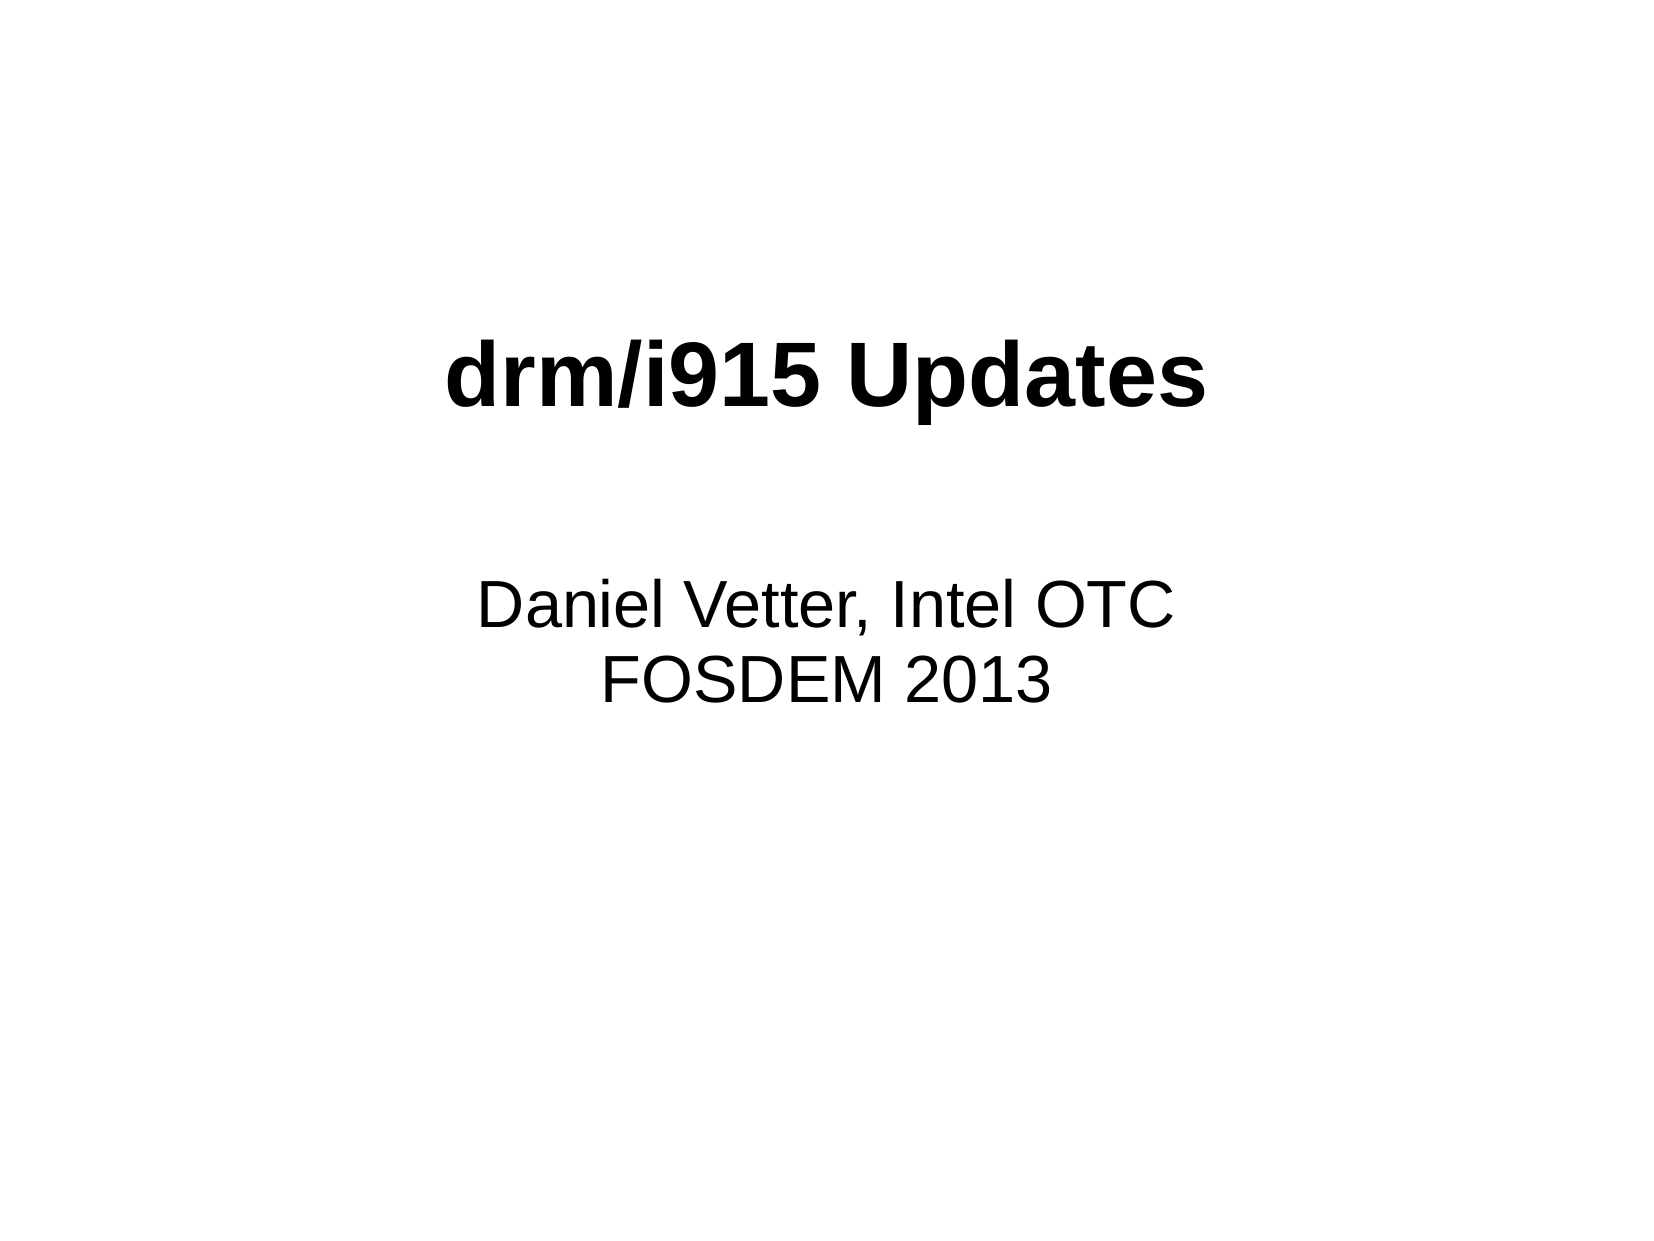

# drm/i915 Updates
Daniel Vetter, Intel OTC
FOSDEM 2013